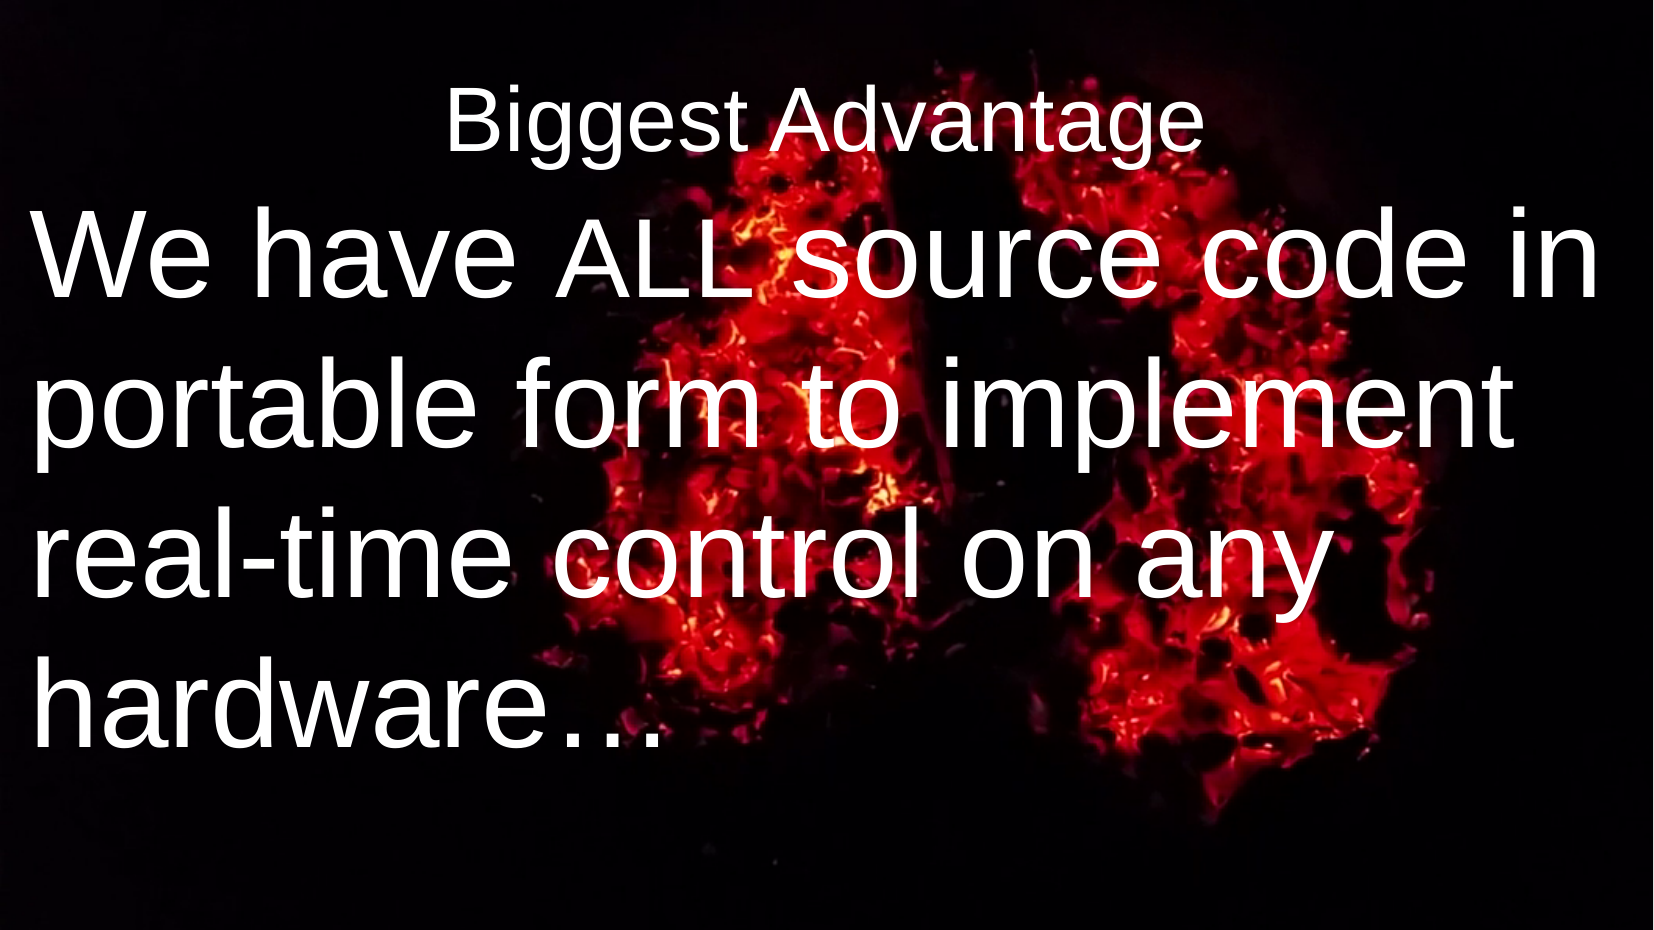

Biggest Advantage
We have ALL source code in portable form to implement real-time control on any hardware…